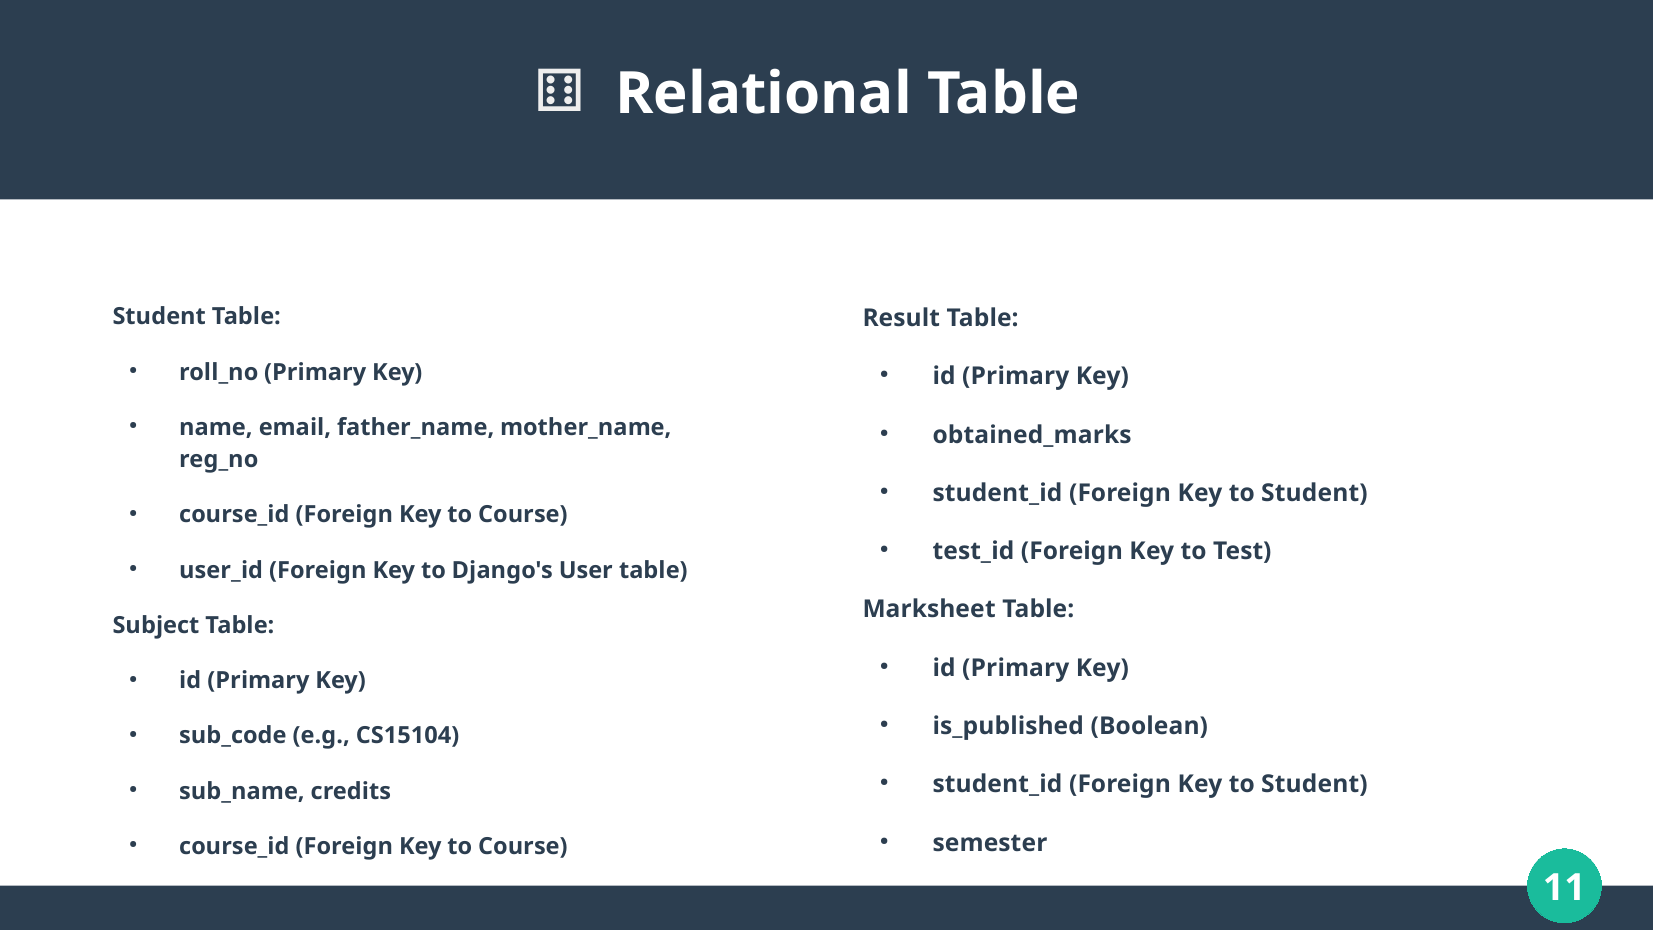

# Relational Table
Student Table:
roll_no (Primary Key)
name, email, father_name, mother_name, reg_no
course_id (Foreign Key to Course)
user_id (Foreign Key to Django's User table)
Subject Table:
id (Primary Key)
sub_code (e.g., CS15104)
sub_name, credits
course_id (Foreign Key to Course)
Result Table:
id (Primary Key)
obtained_marks
student_id (Foreign Key to Student)
test_id (Foreign Key to Test)
Marksheet Table:
id (Primary Key)
is_published (Boolean)
student_id (Foreign Key to Student)
semester
11